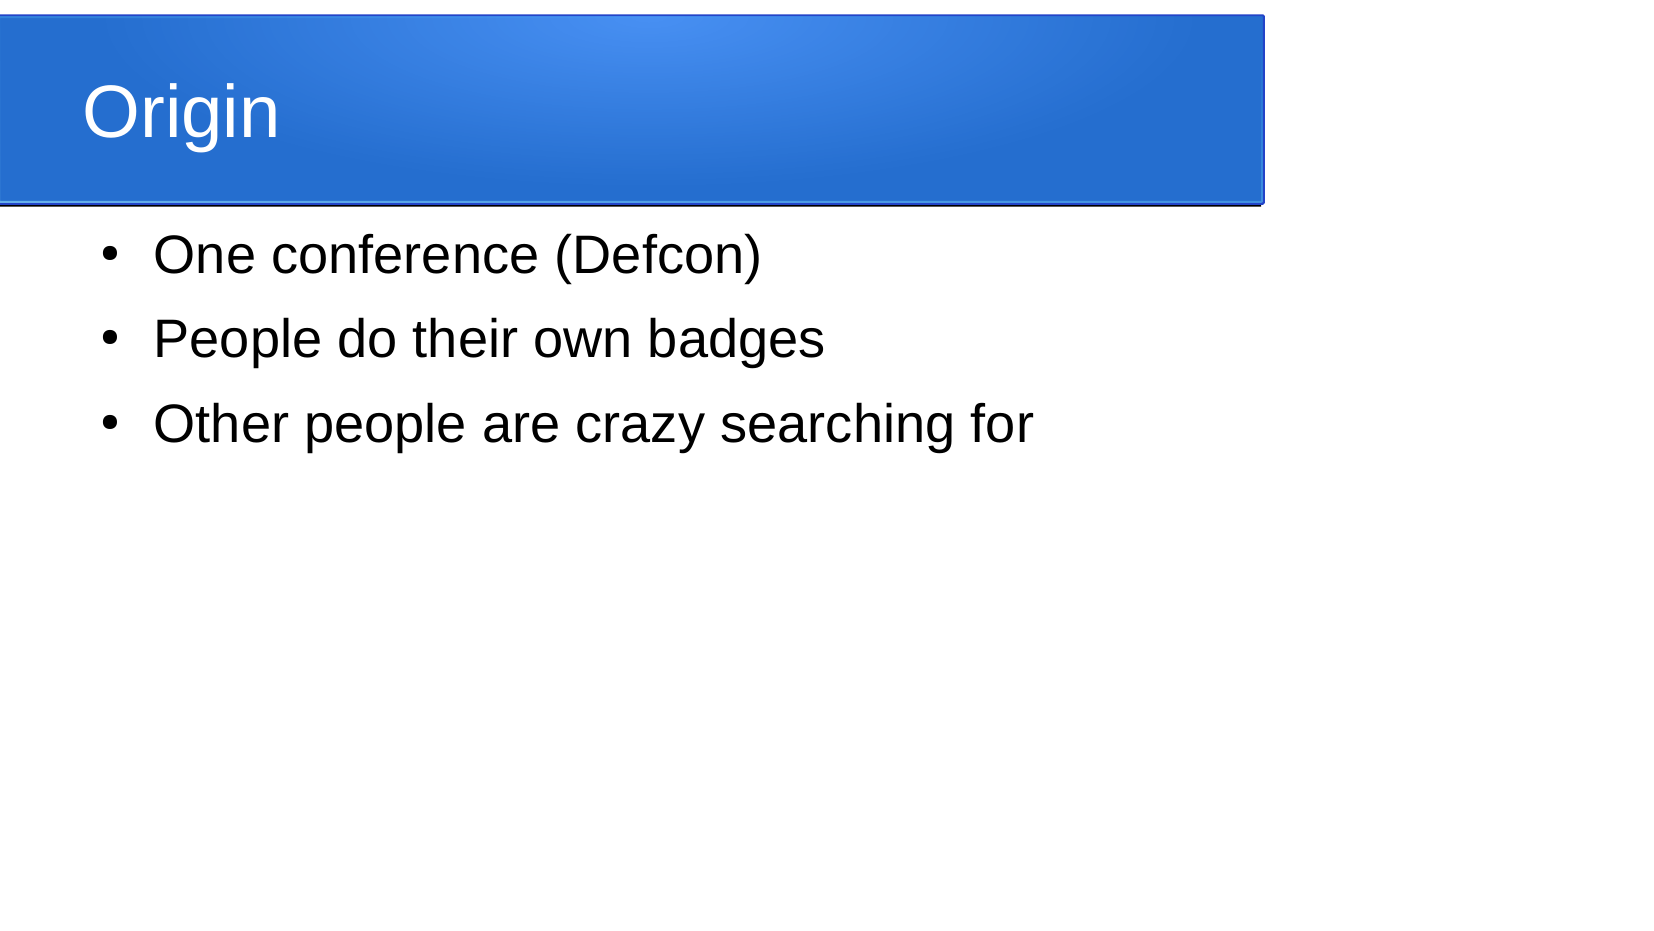

# Origin
One conference (Defcon)
People do their own badges
Other people are crazy searching for